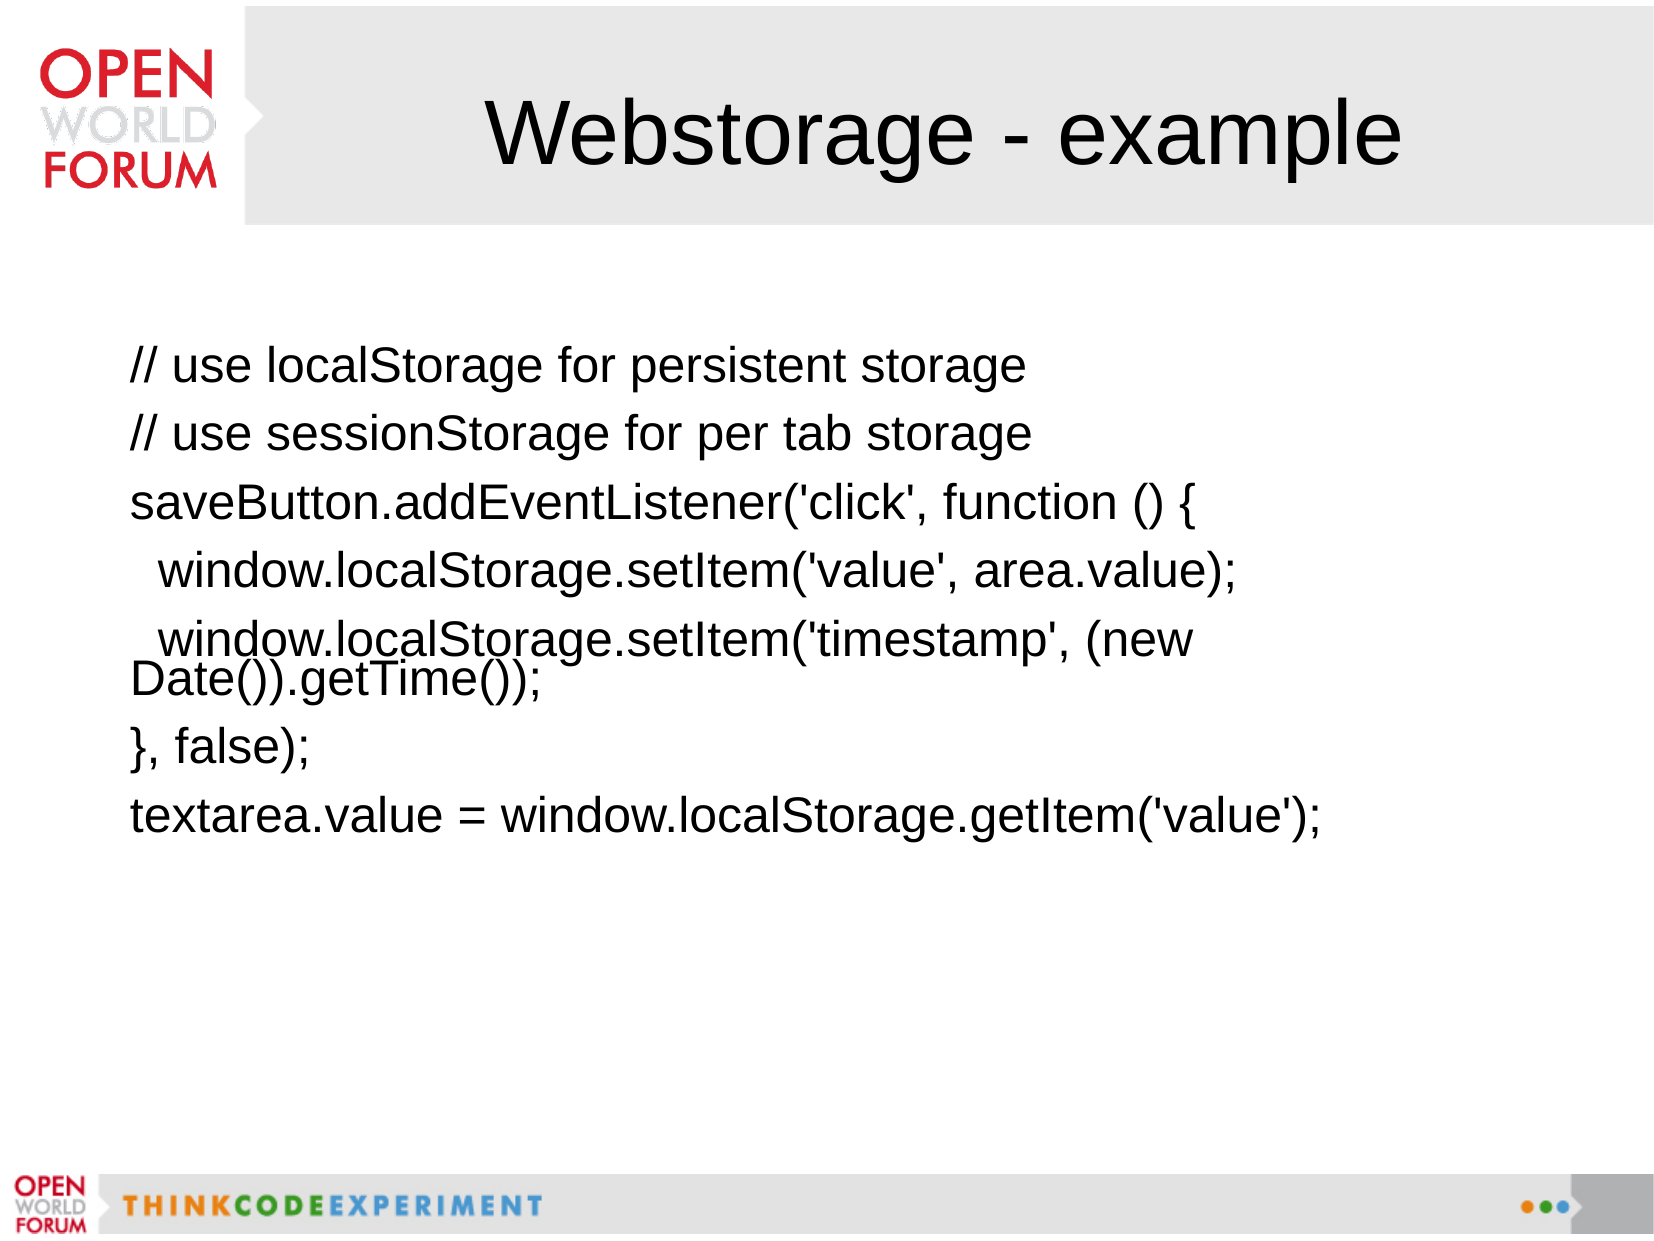

# Webstorage - example
// use localStorage for persistent storage
// use sessionStorage for per tab storage
saveButton.addEventListener('click', function () {
 window.localStorage.setItem('value', area.value);
 window.localStorage.setItem('timestamp', (new Date()).getTime());
}, false);
textarea.value = window.localStorage.getItem('value');